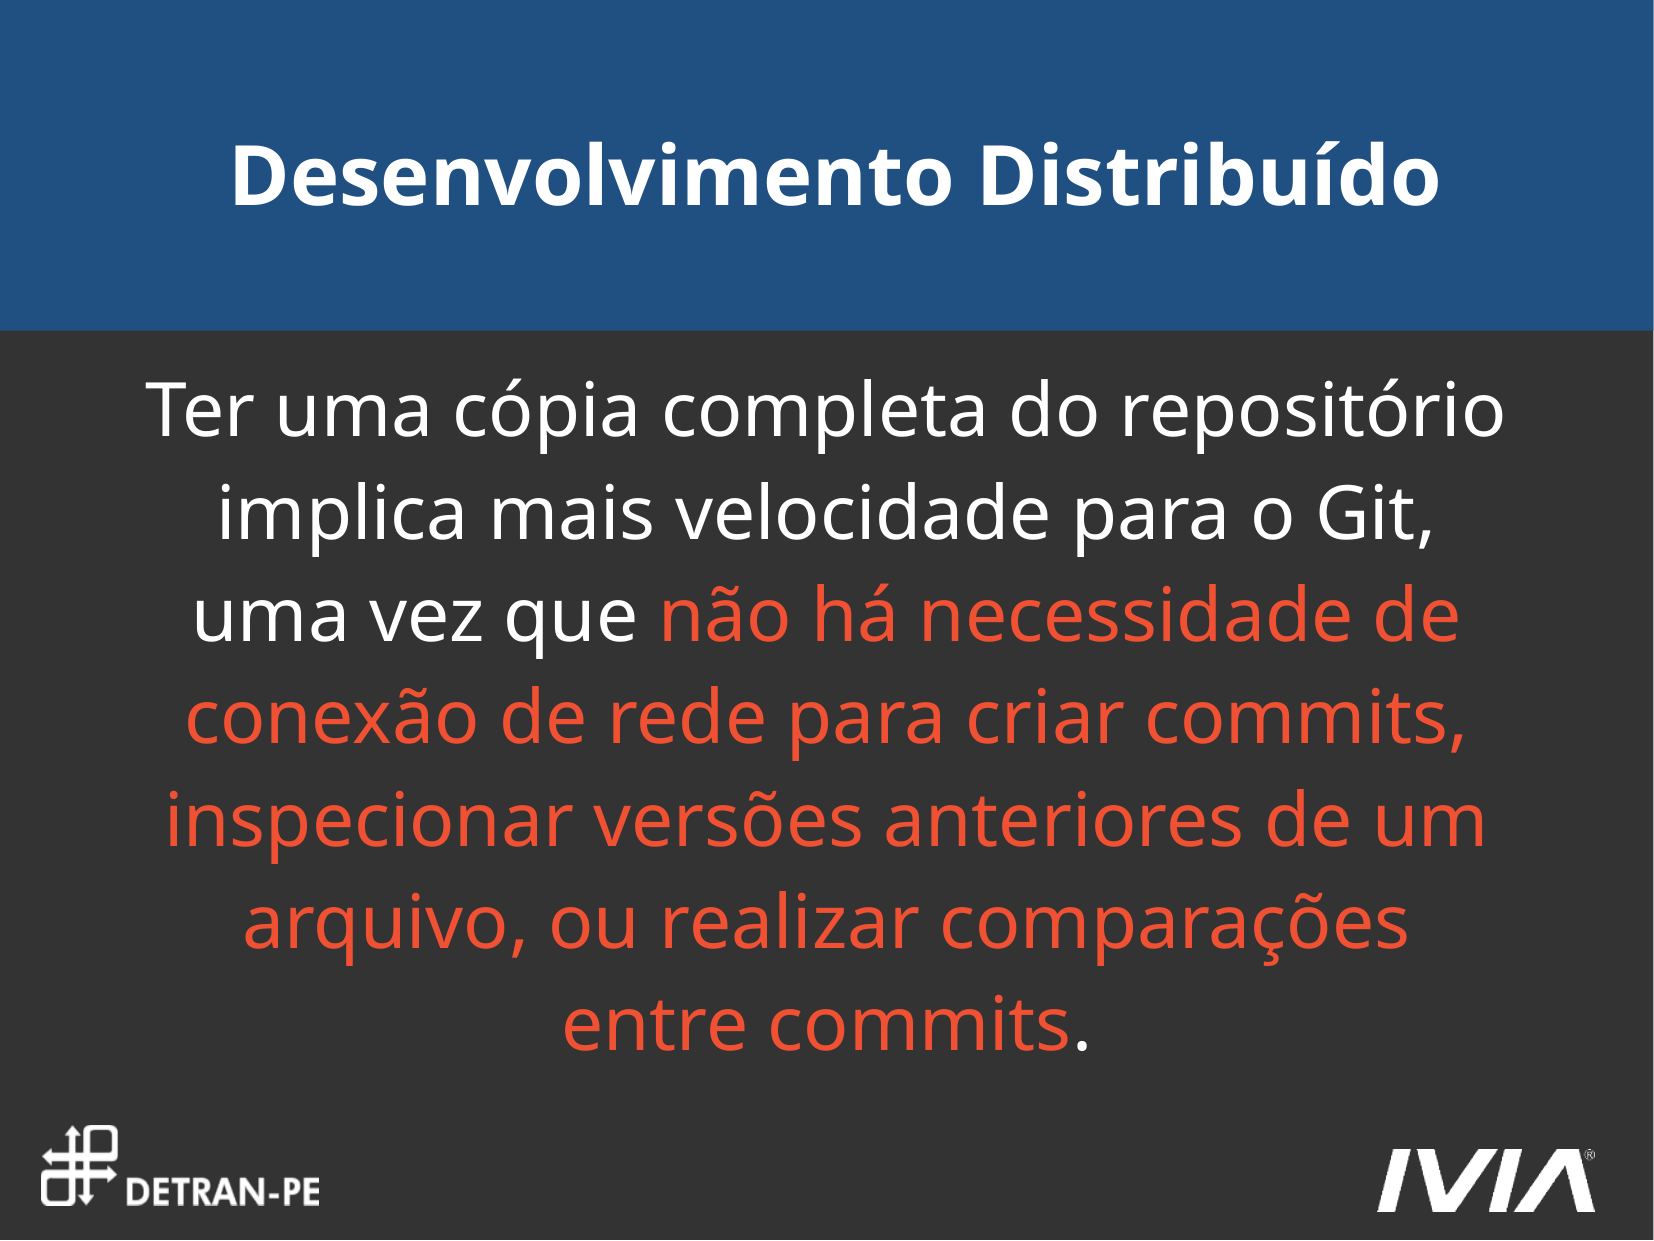

Desenvolvimento Distribuído
# Ter uma cópia completa do repositório implica mais velocidade para o Git, uma vez que não há necessidade de conexão de rede para criar commits, inspecionar versões anteriores de um arquivo, ou realizar comparações entre commits.